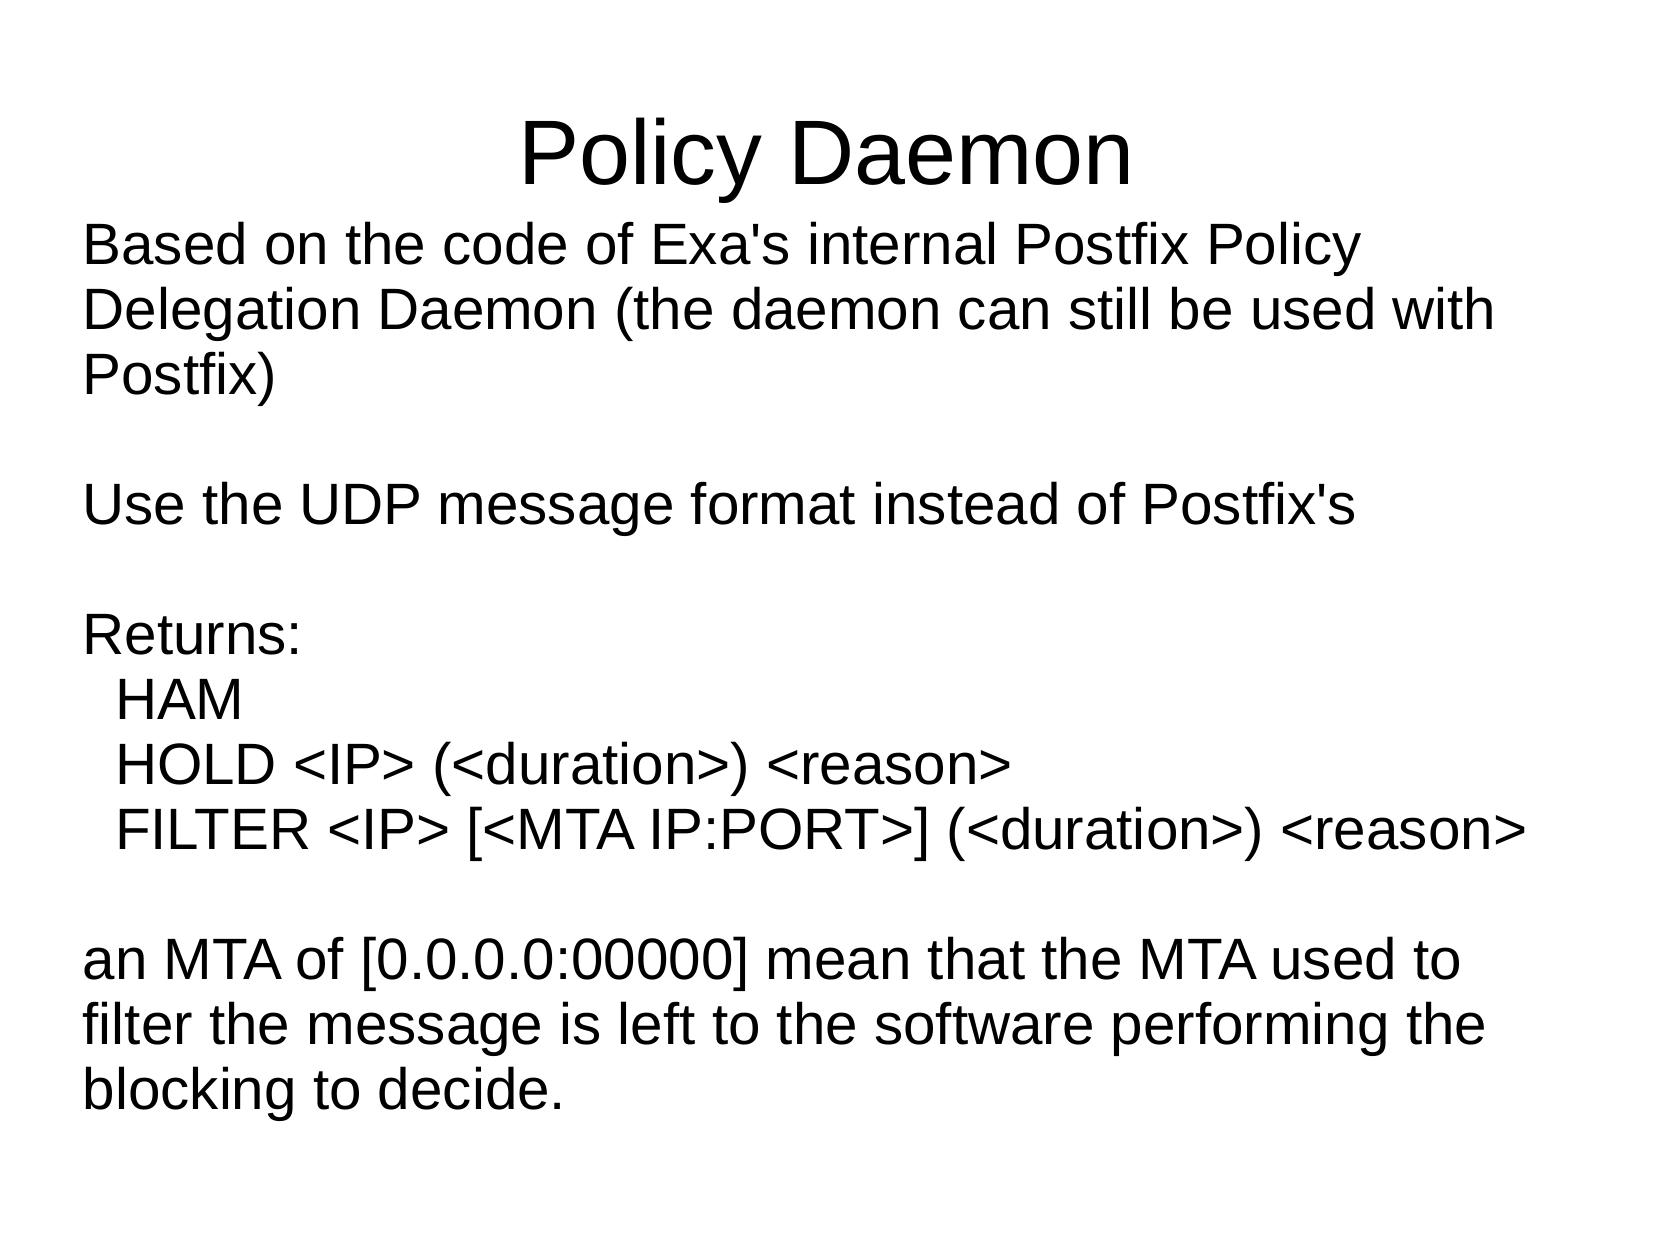

# Policy Daemon
Based on the code of Exa's internal Postfix Policy Delegation Daemon (the daemon can still be used with Postfix)
Use the UDP message format instead of Postfix's
Returns:
 HAM
 HOLD <IP> (<duration>) <reason>
 FILTER <IP> [<MTA IP:PORT>] (<duration>) <reason>
an MTA of [0.0.0.0:00000] mean that the MTA used to filter the message is left to the software performing the blocking to decide.